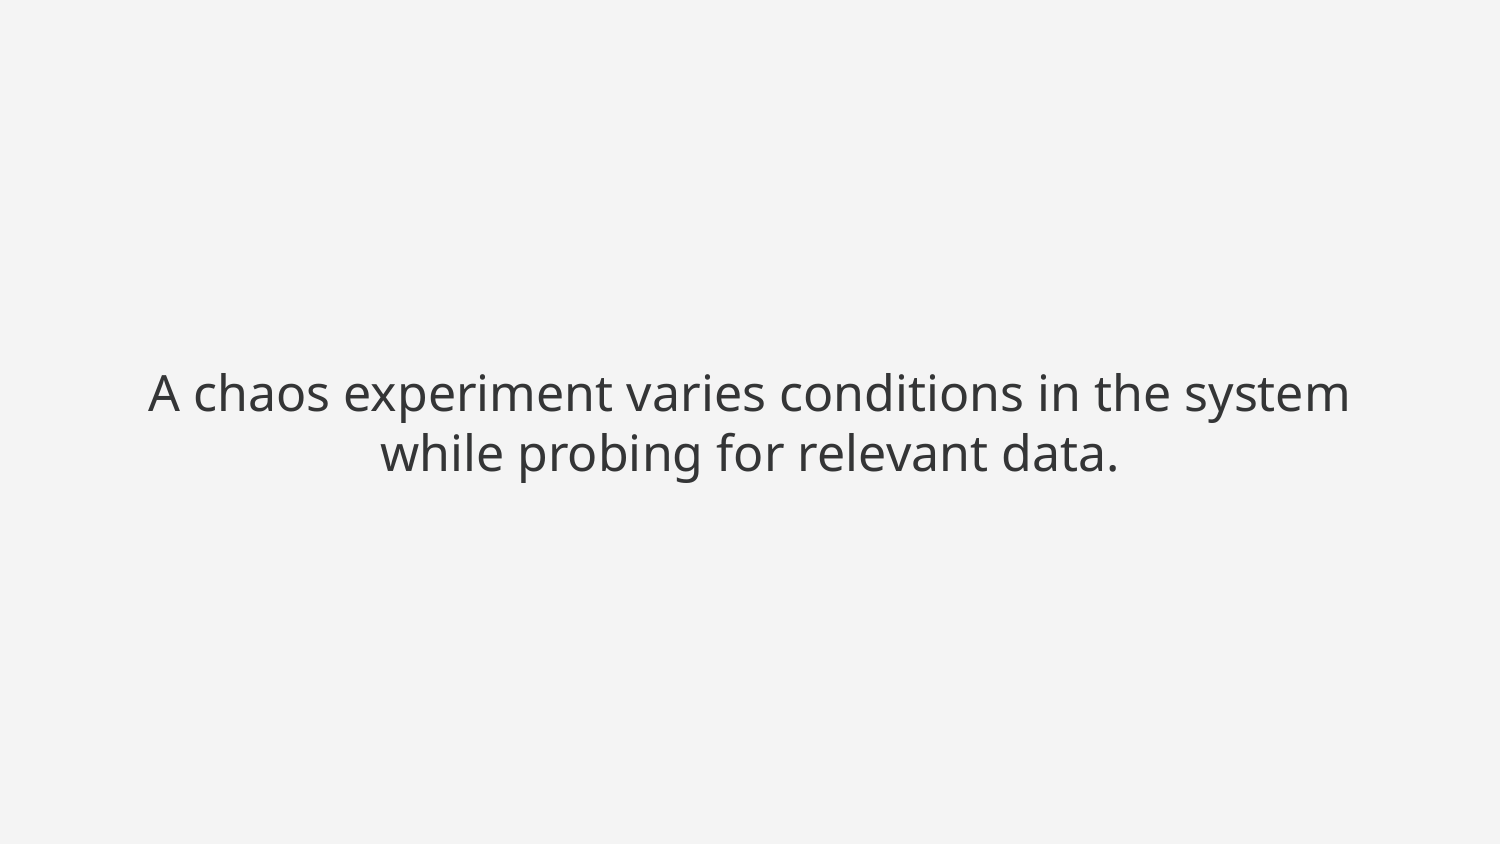

# A chaos experiment varies conditions in the system while probing for relevant data.